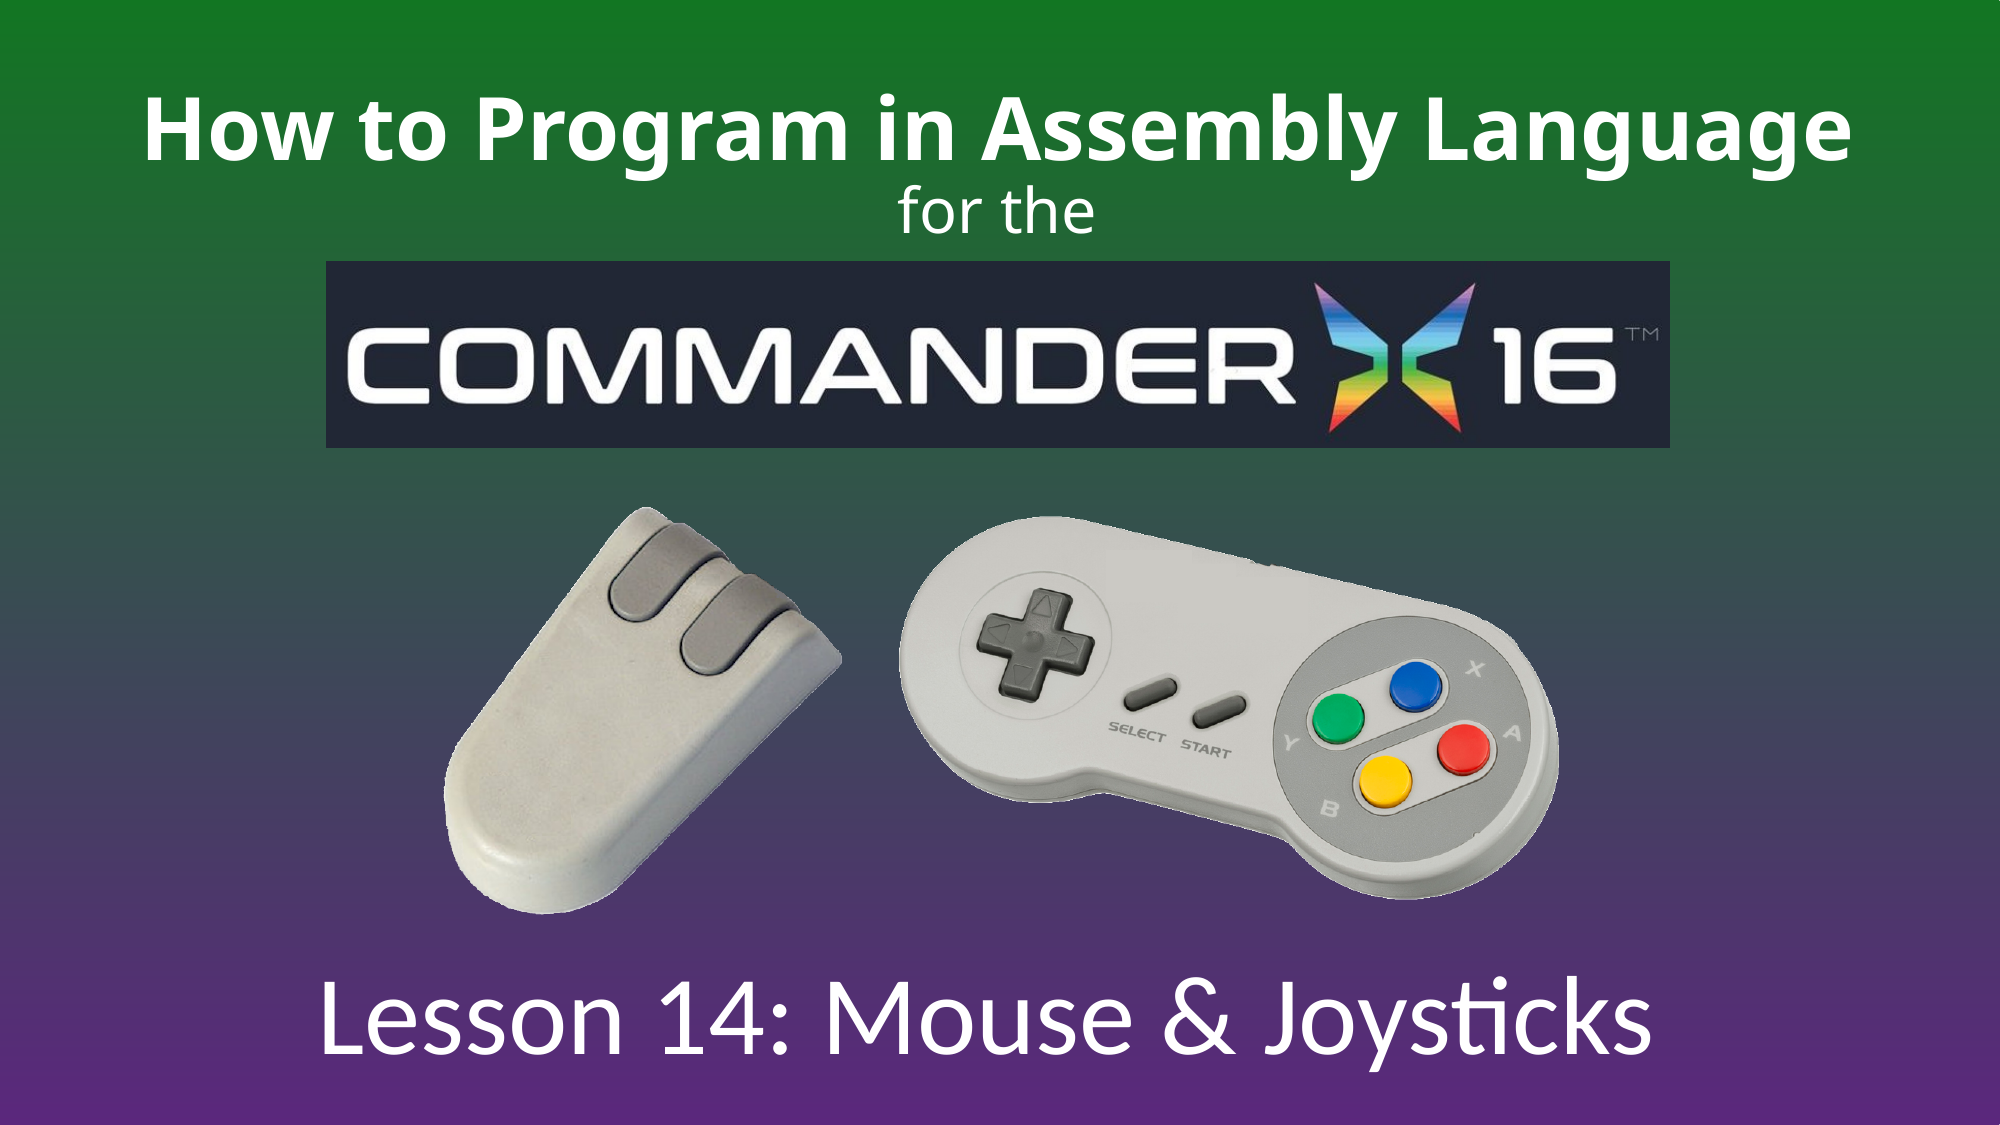

# How to Program in Assembly Language for the
Lesson 14: Mouse & Joysticks